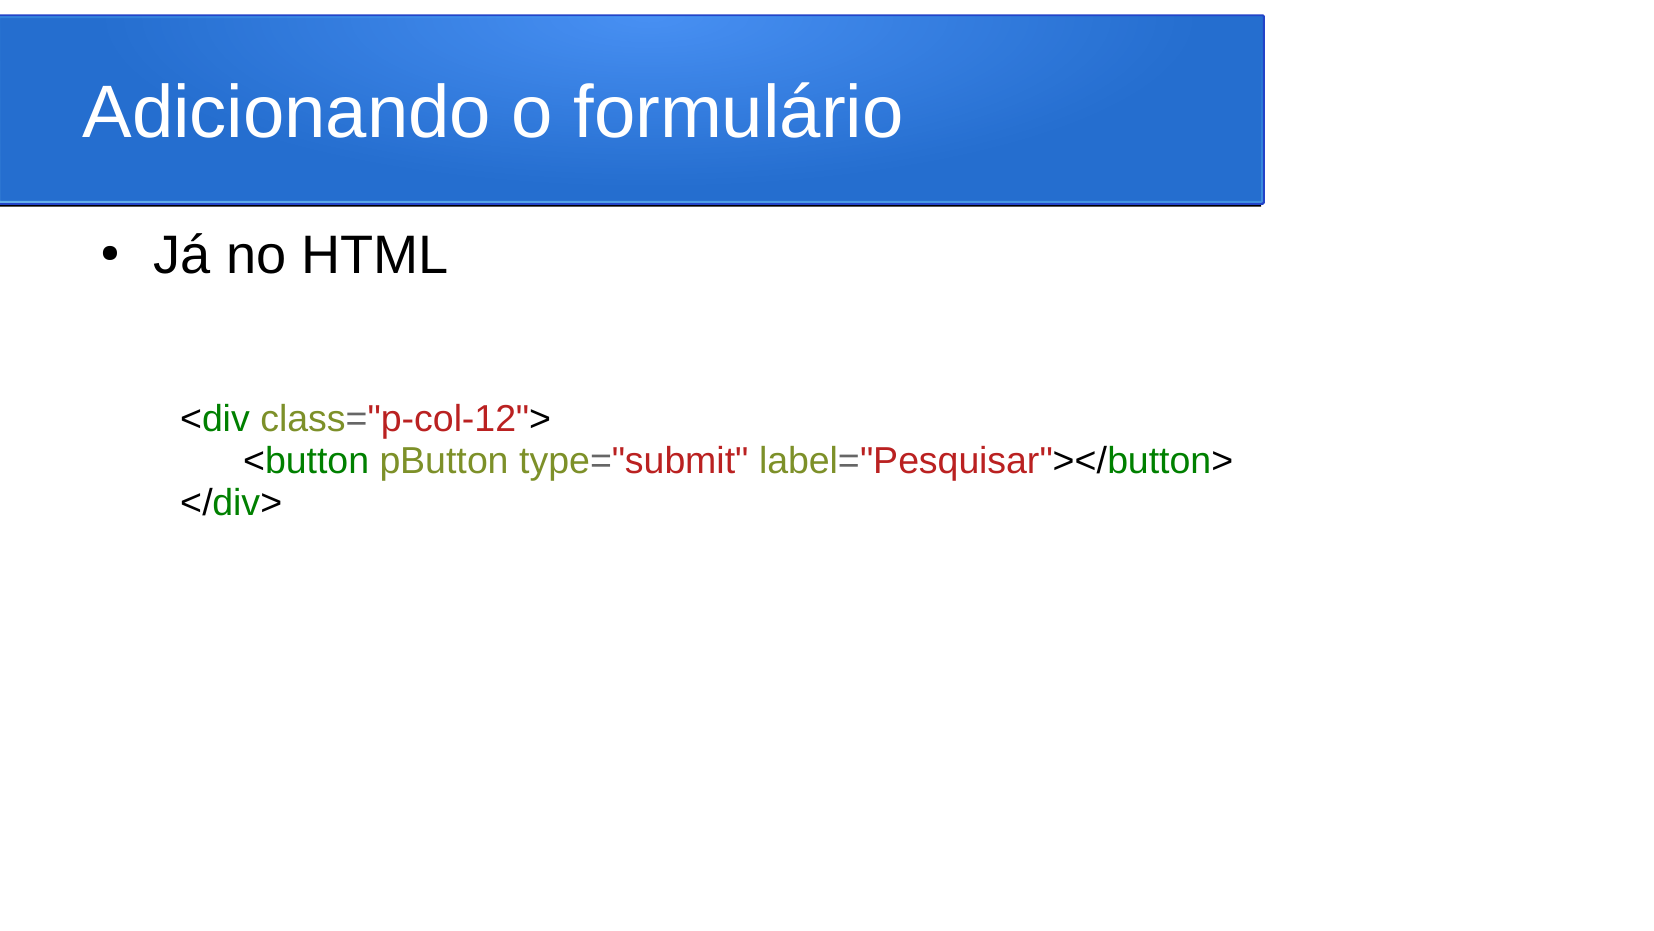

# Adicionando o formulário
Já no HTML
<div class="p-col-12">
 <button pButton type="submit" label="Pesquisar"></button>
</div>